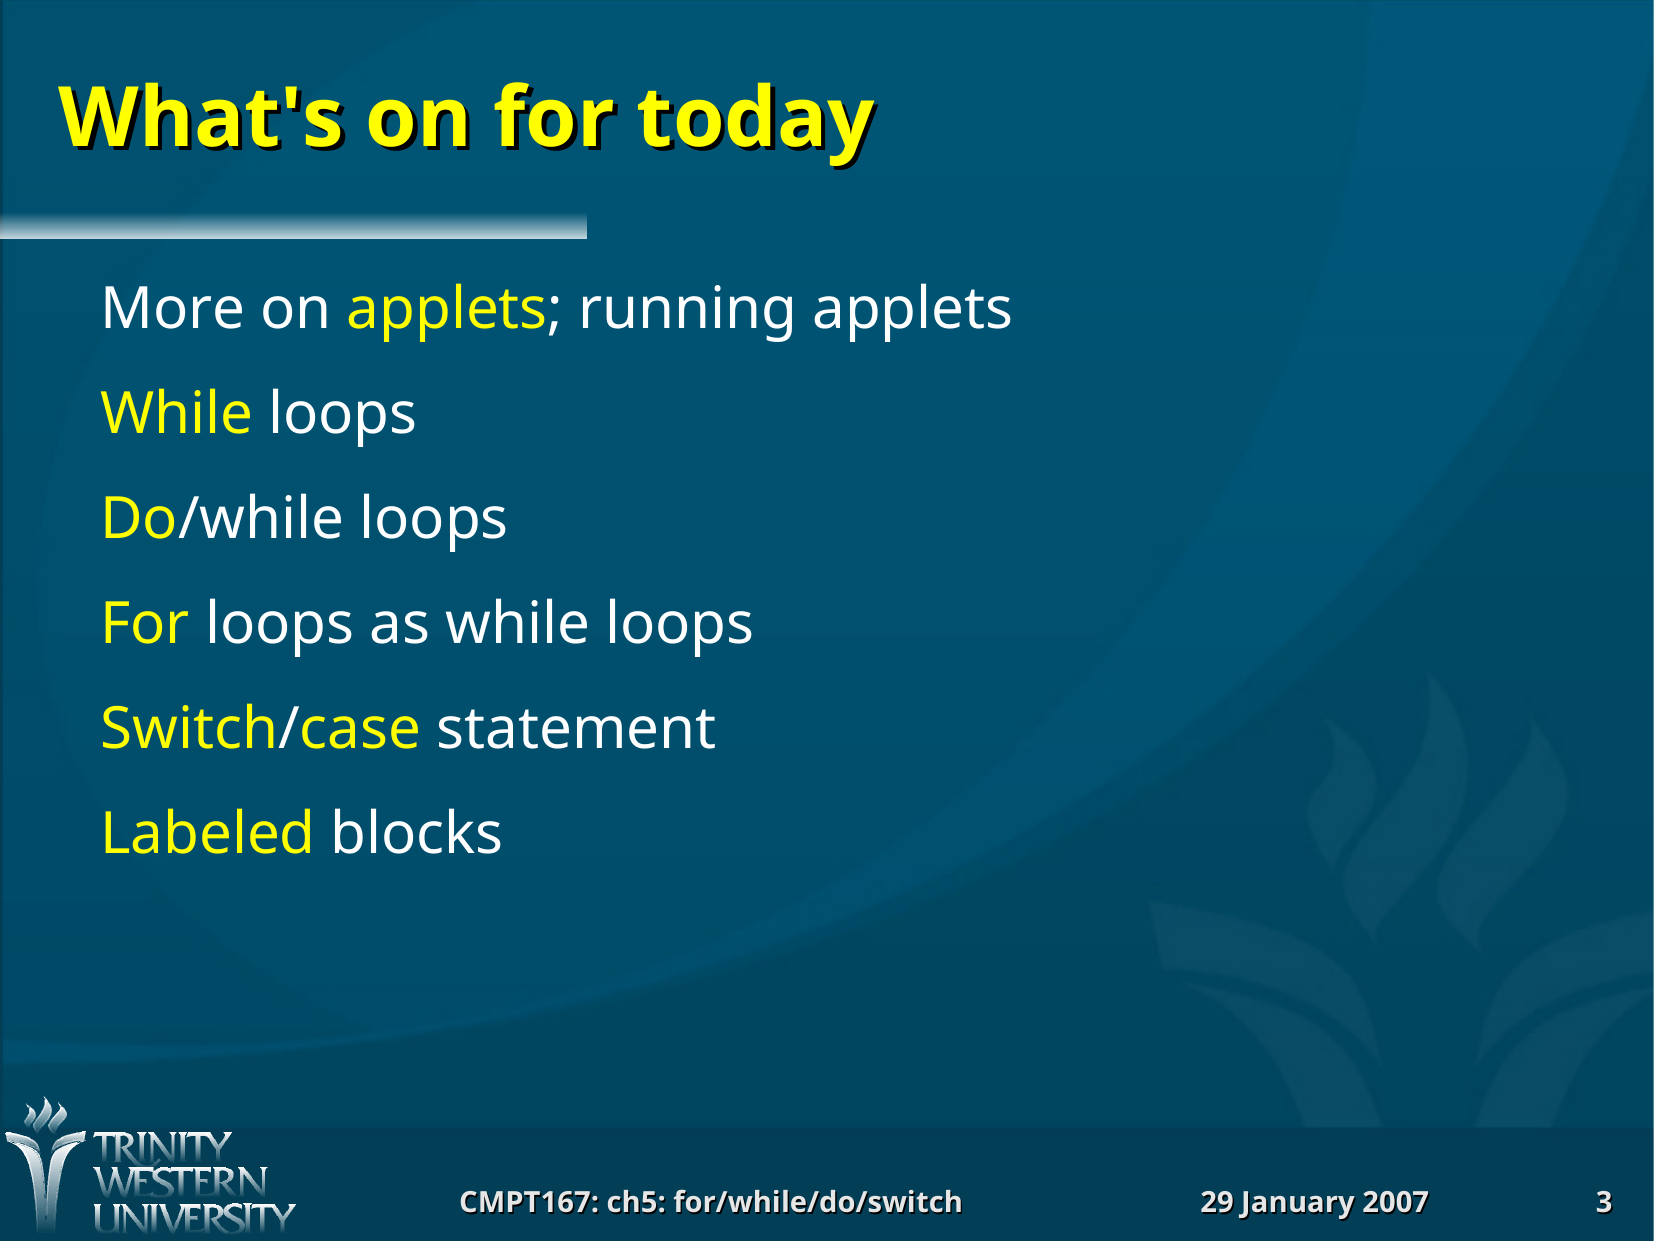

# What's on for today
More on applets; running applets
While loops
Do/while loops
For loops as while loops
Switch/case statement
Labeled blocks
CMPT167: ch5: for/while/do/switch
29 January 2007
3